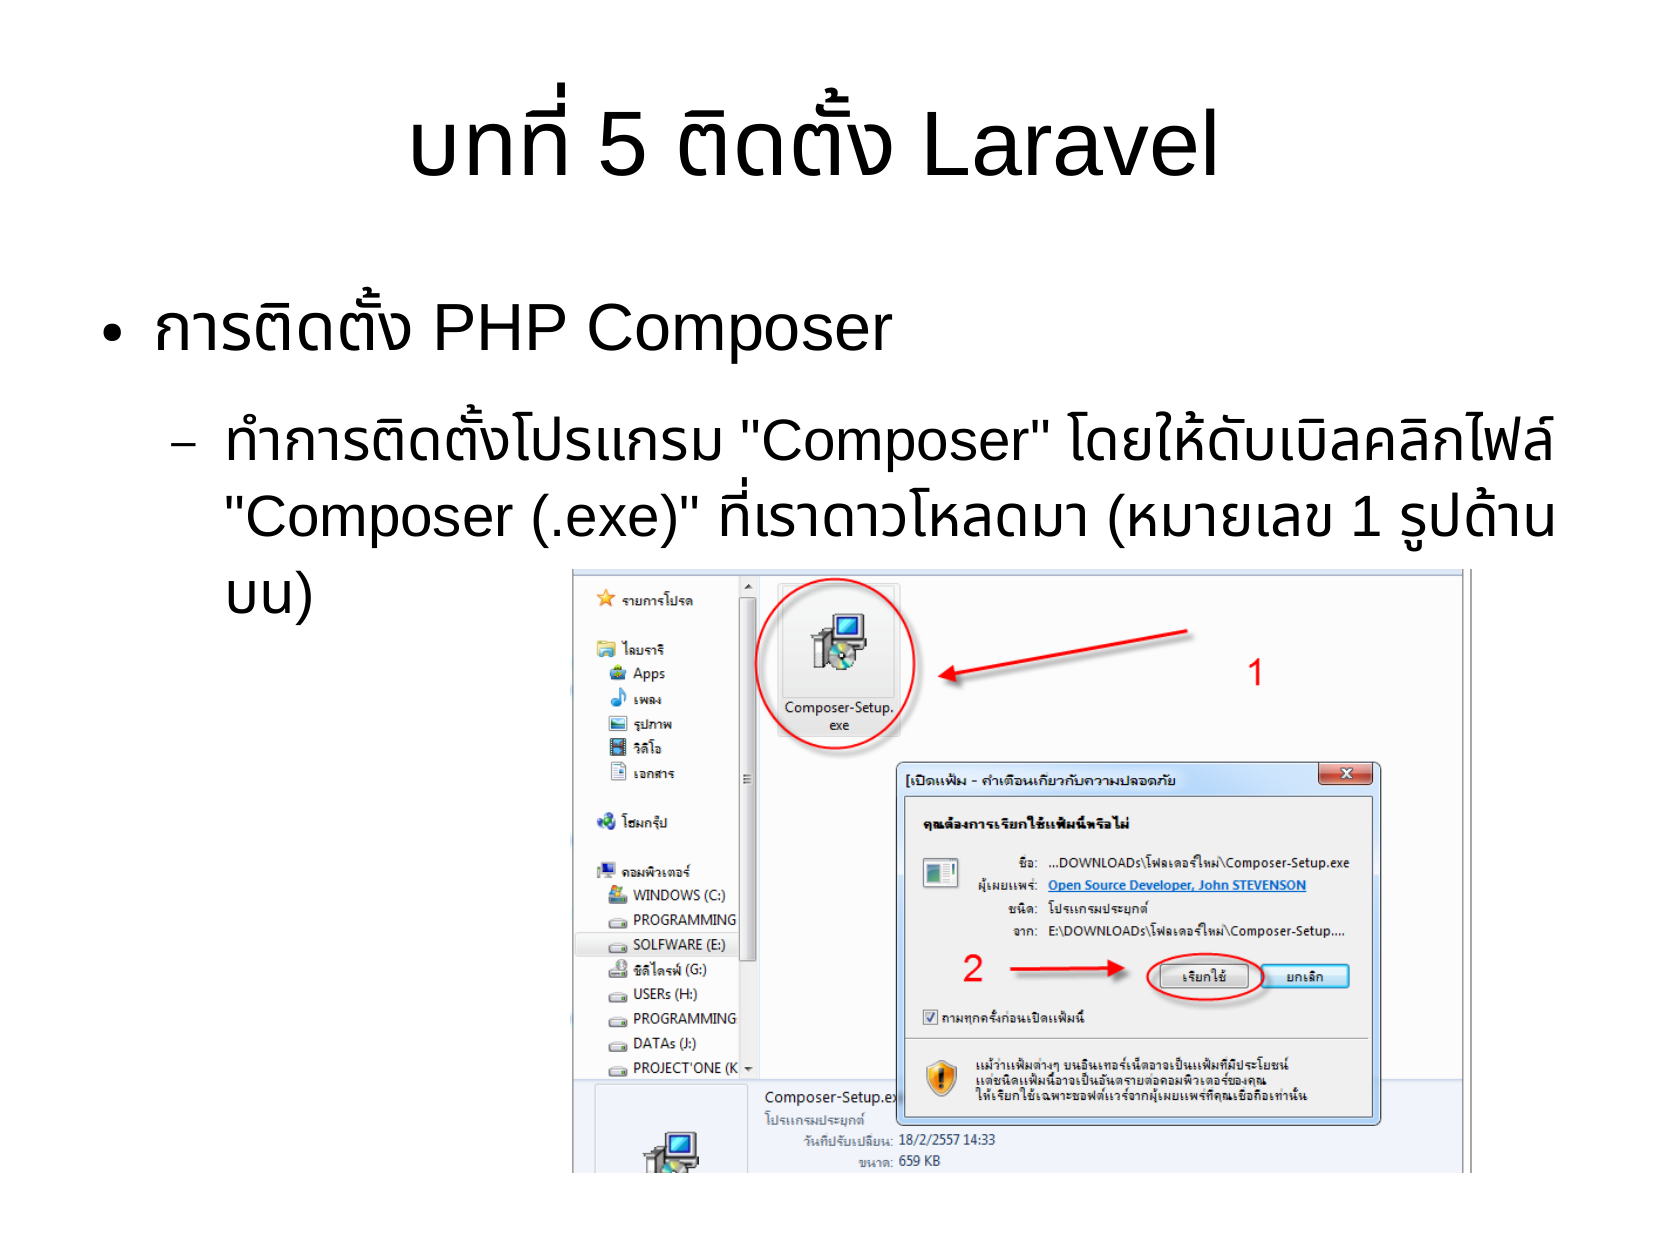

# บทที่ 5 ติดตั้ง Laravel
การติดตั้ง PHP Composer
ทำการติดตั้งโปรแกรม "Composer" โดยให้ดับเบิลคลิกไฟล์ "Composer (.exe)" ที่เราดาวโหลดมา (หมายเลข 1 รูปด้านบน)